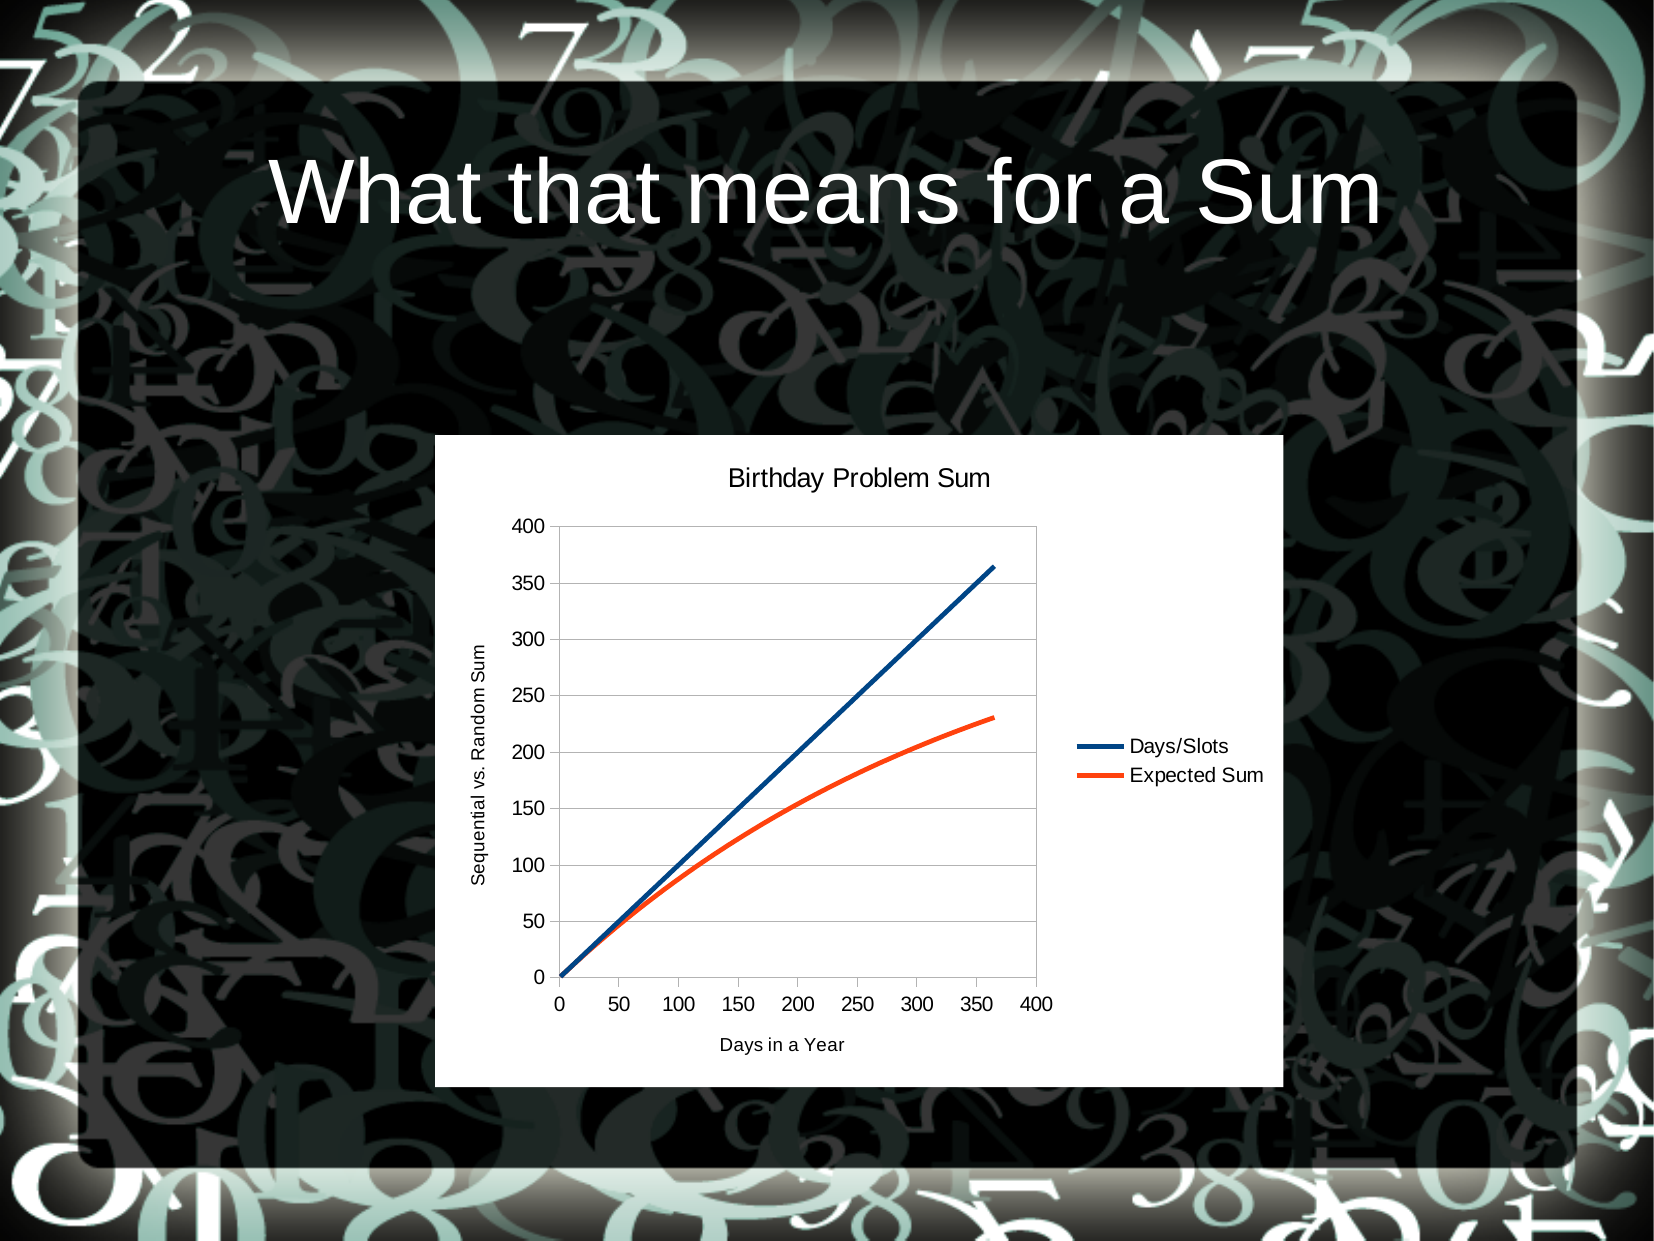

# What that means for a Sum
### Chart: Birthday Problem Sum
| Category | Days/Slots | Expected Sum |
|---|---|---|